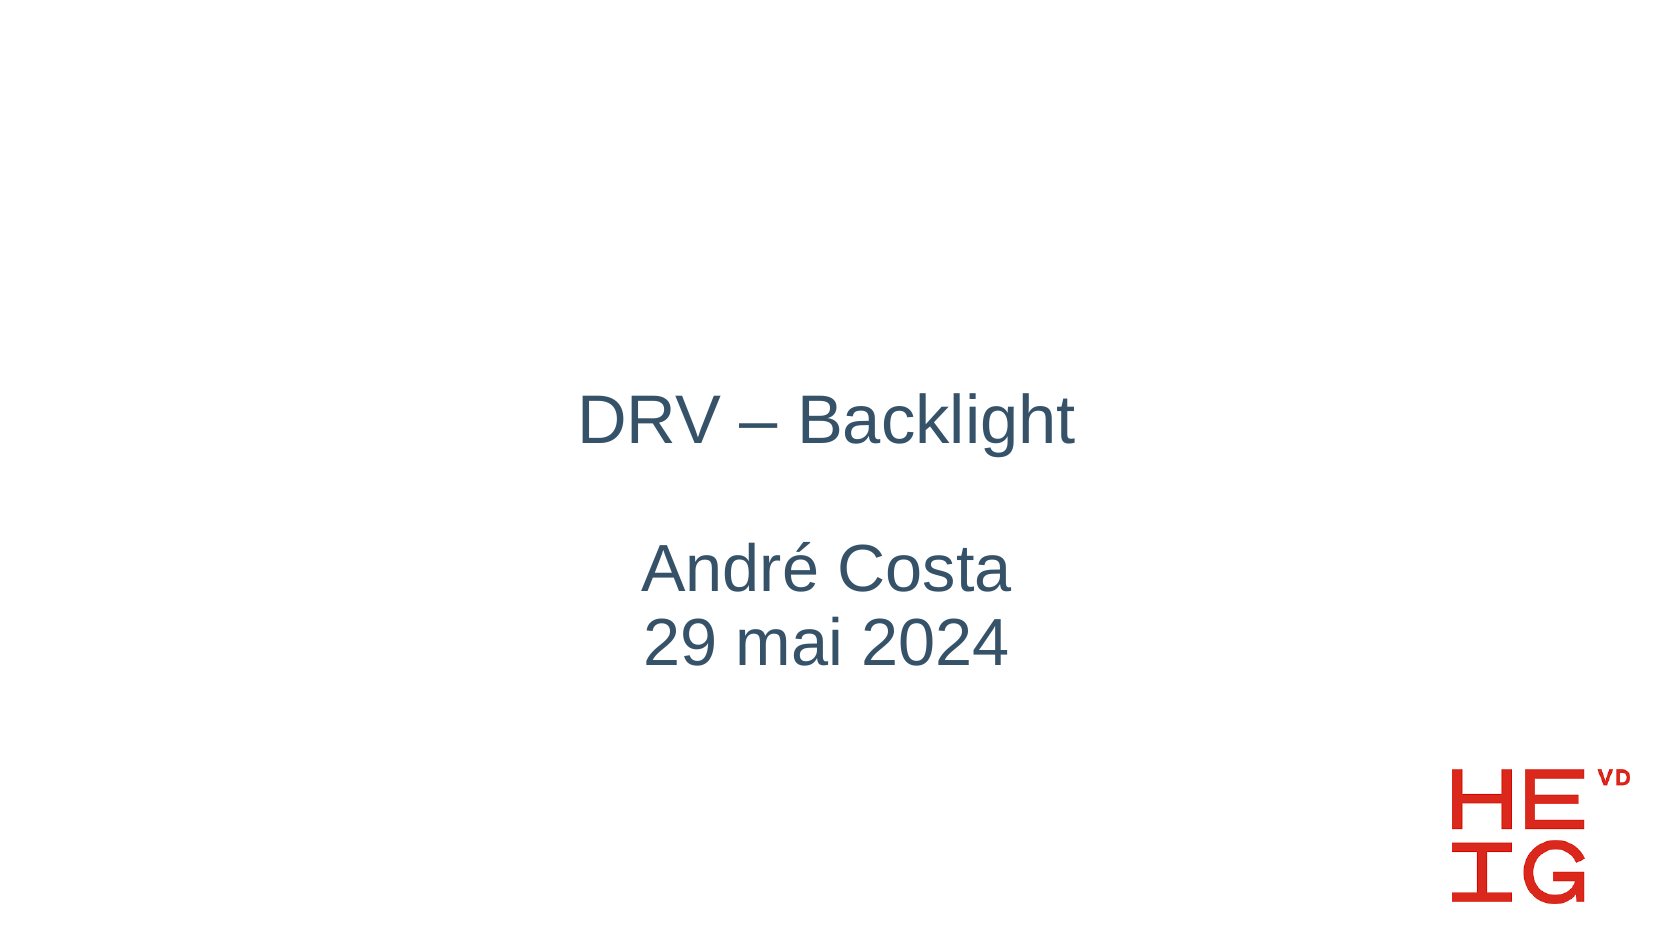

# DRV – Backlight
André Costa
29 mai 2024